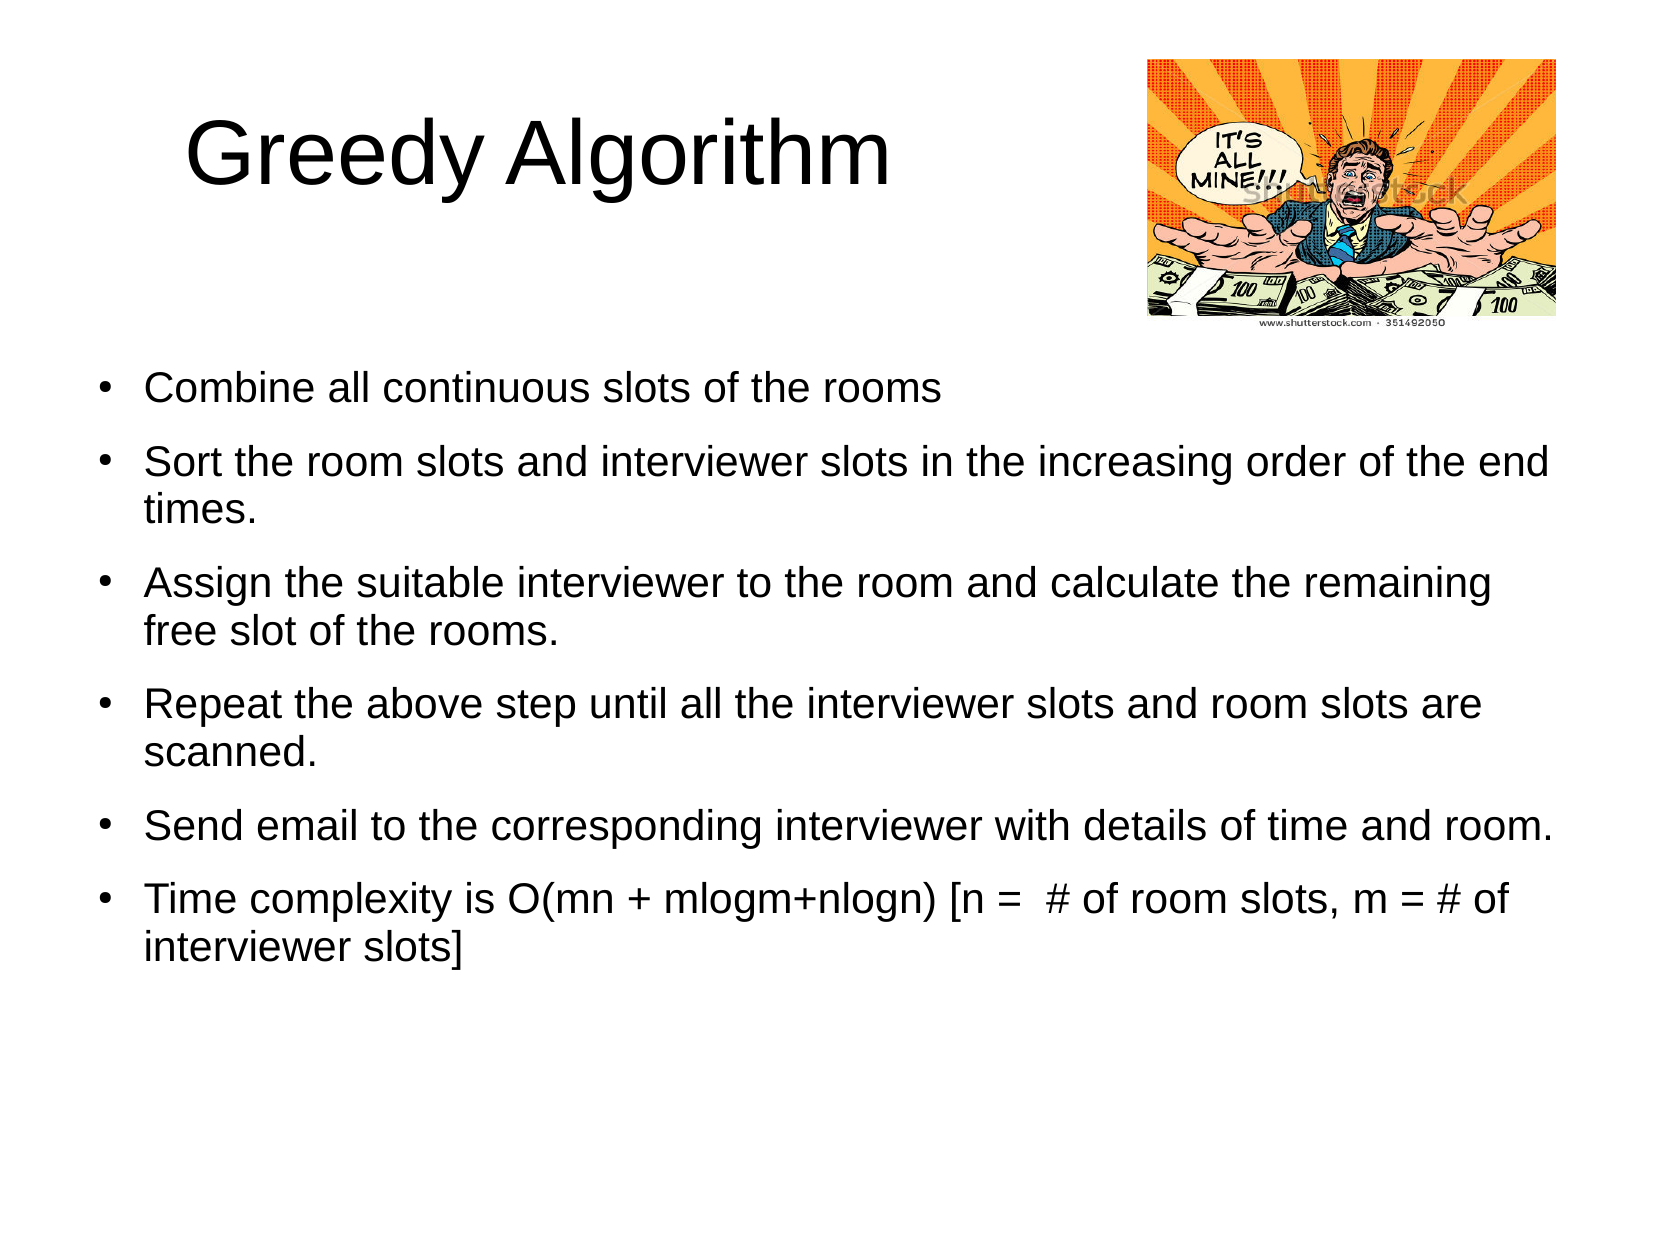

# Greedy Algorithm
Combine all continuous slots of the rooms
Sort the room slots and interviewer slots in the increasing order of the end times.
Assign the suitable interviewer to the room and calculate the remaining free slot of the rooms.
Repeat the above step until all the interviewer slots and room slots are scanned.
Send email to the corresponding interviewer with details of time and room.
Time complexity is O(mn + mlogm+nlogn) [n = # of room slots, m = # of interviewer slots]